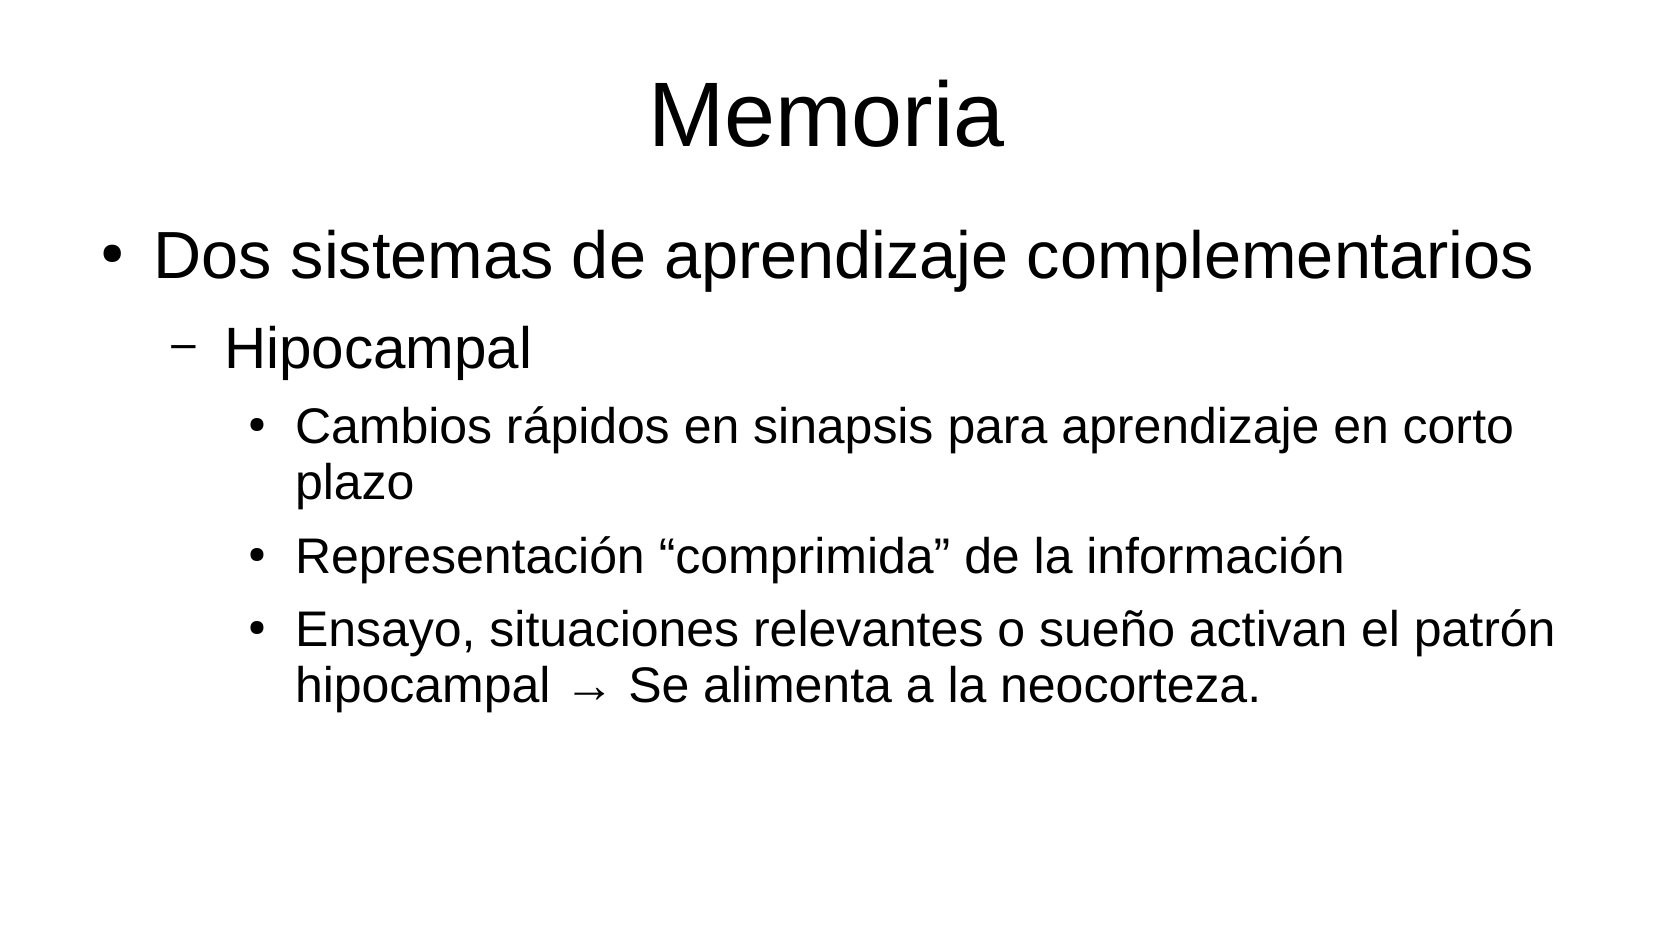

# Memoria
Dos sistemas de aprendizaje complementarios
Hipocampal
Cambios rápidos en sinapsis para aprendizaje en corto plazo
Representación “comprimida” de la información
Ensayo, situaciones relevantes o sueño activan el patrón hipocampal → Se alimenta a la neocorteza.